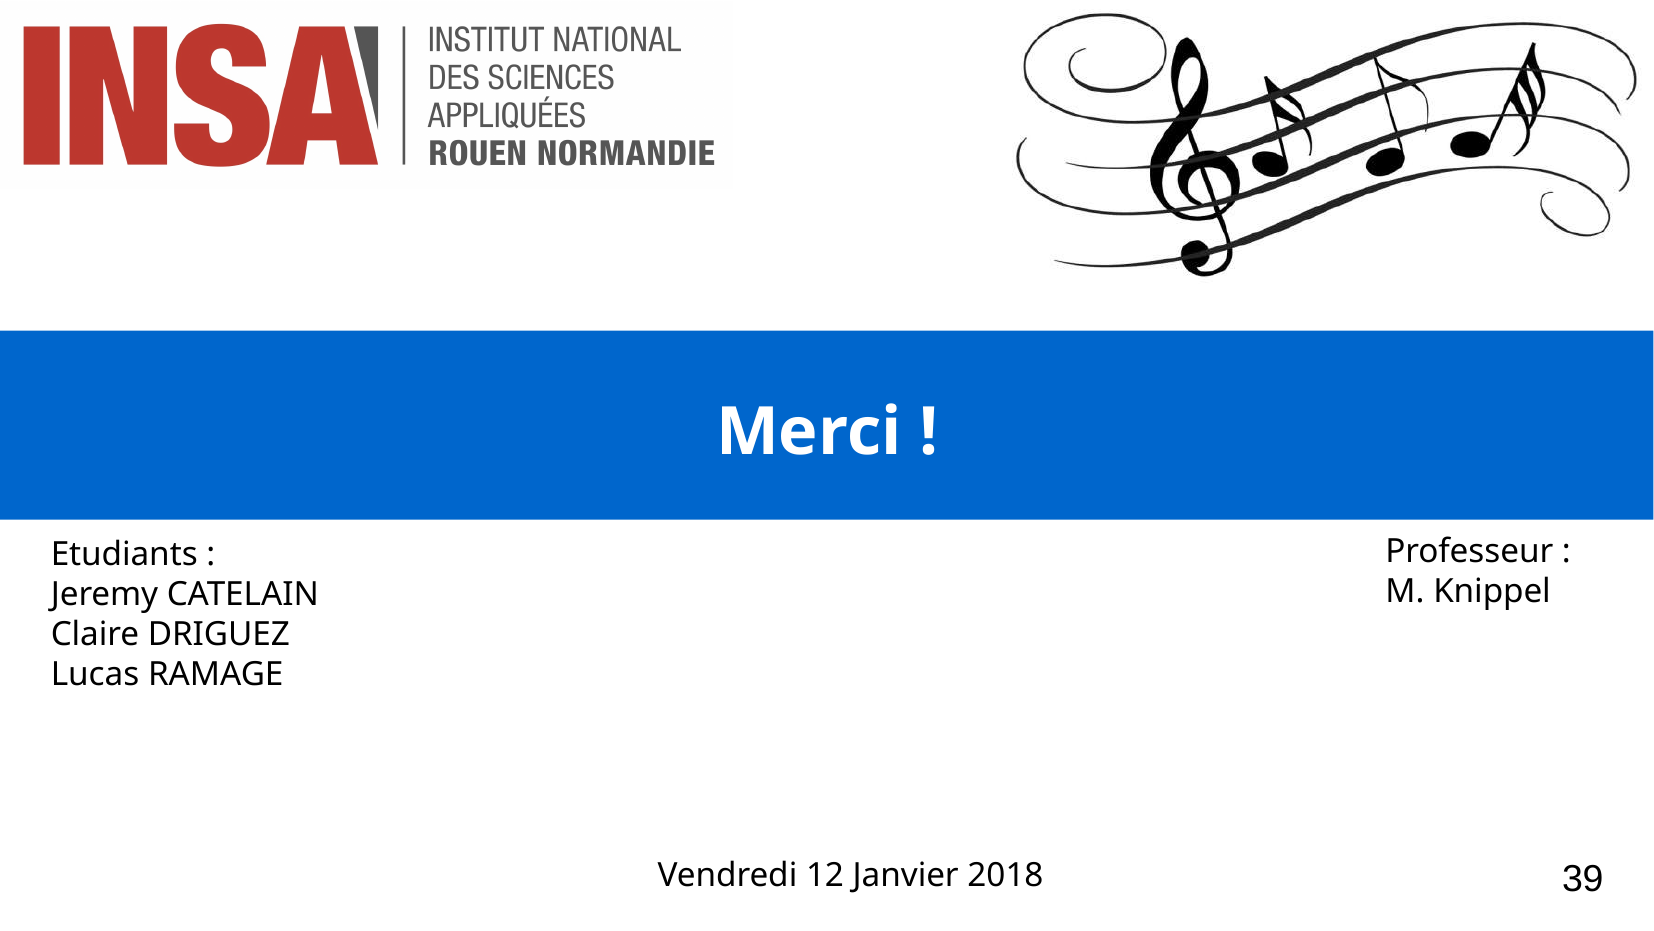

# Merci !
Professeur :
M. Knippel
Etudiants :
Jeremy CATELAIN
Claire DRIGUEZ
Lucas RAMAGE
Vendredi 12 Janvier 2018